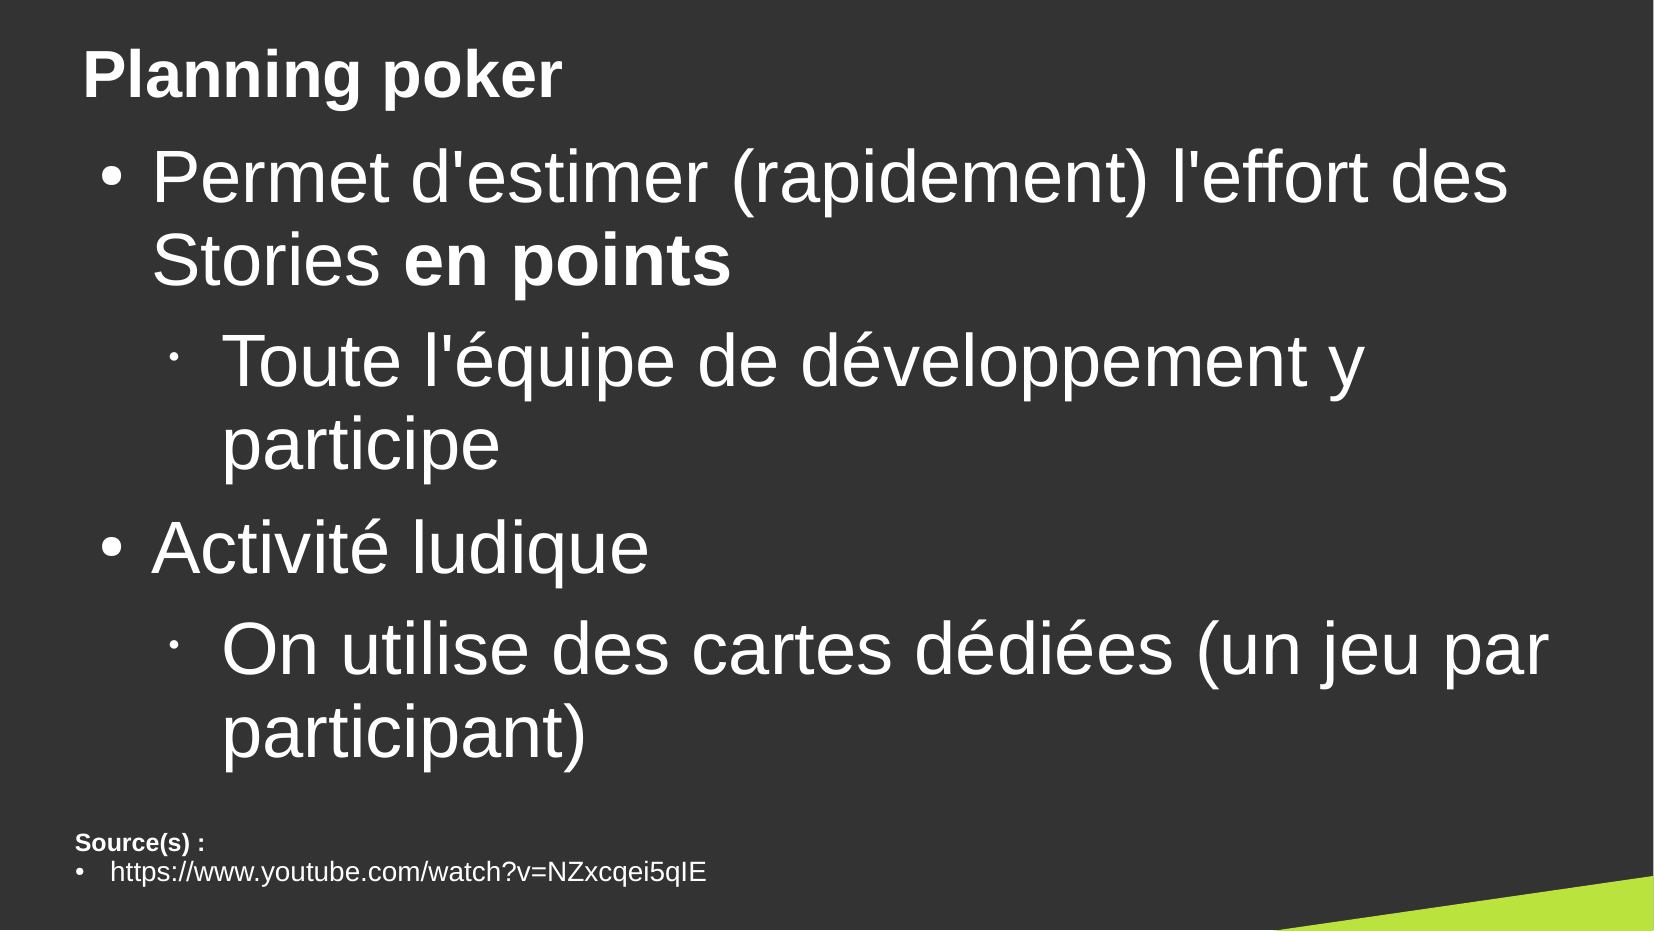

# Planning poker
Permet d'estimer (rapidement) l'effort des Stories en points
Toute l'équipe de développement y participe
Activité ludique
On utilise des cartes dédiées (un jeu par participant)
Source(s) :
https://www.youtube.com/watch?v=NZxcqei5qIE